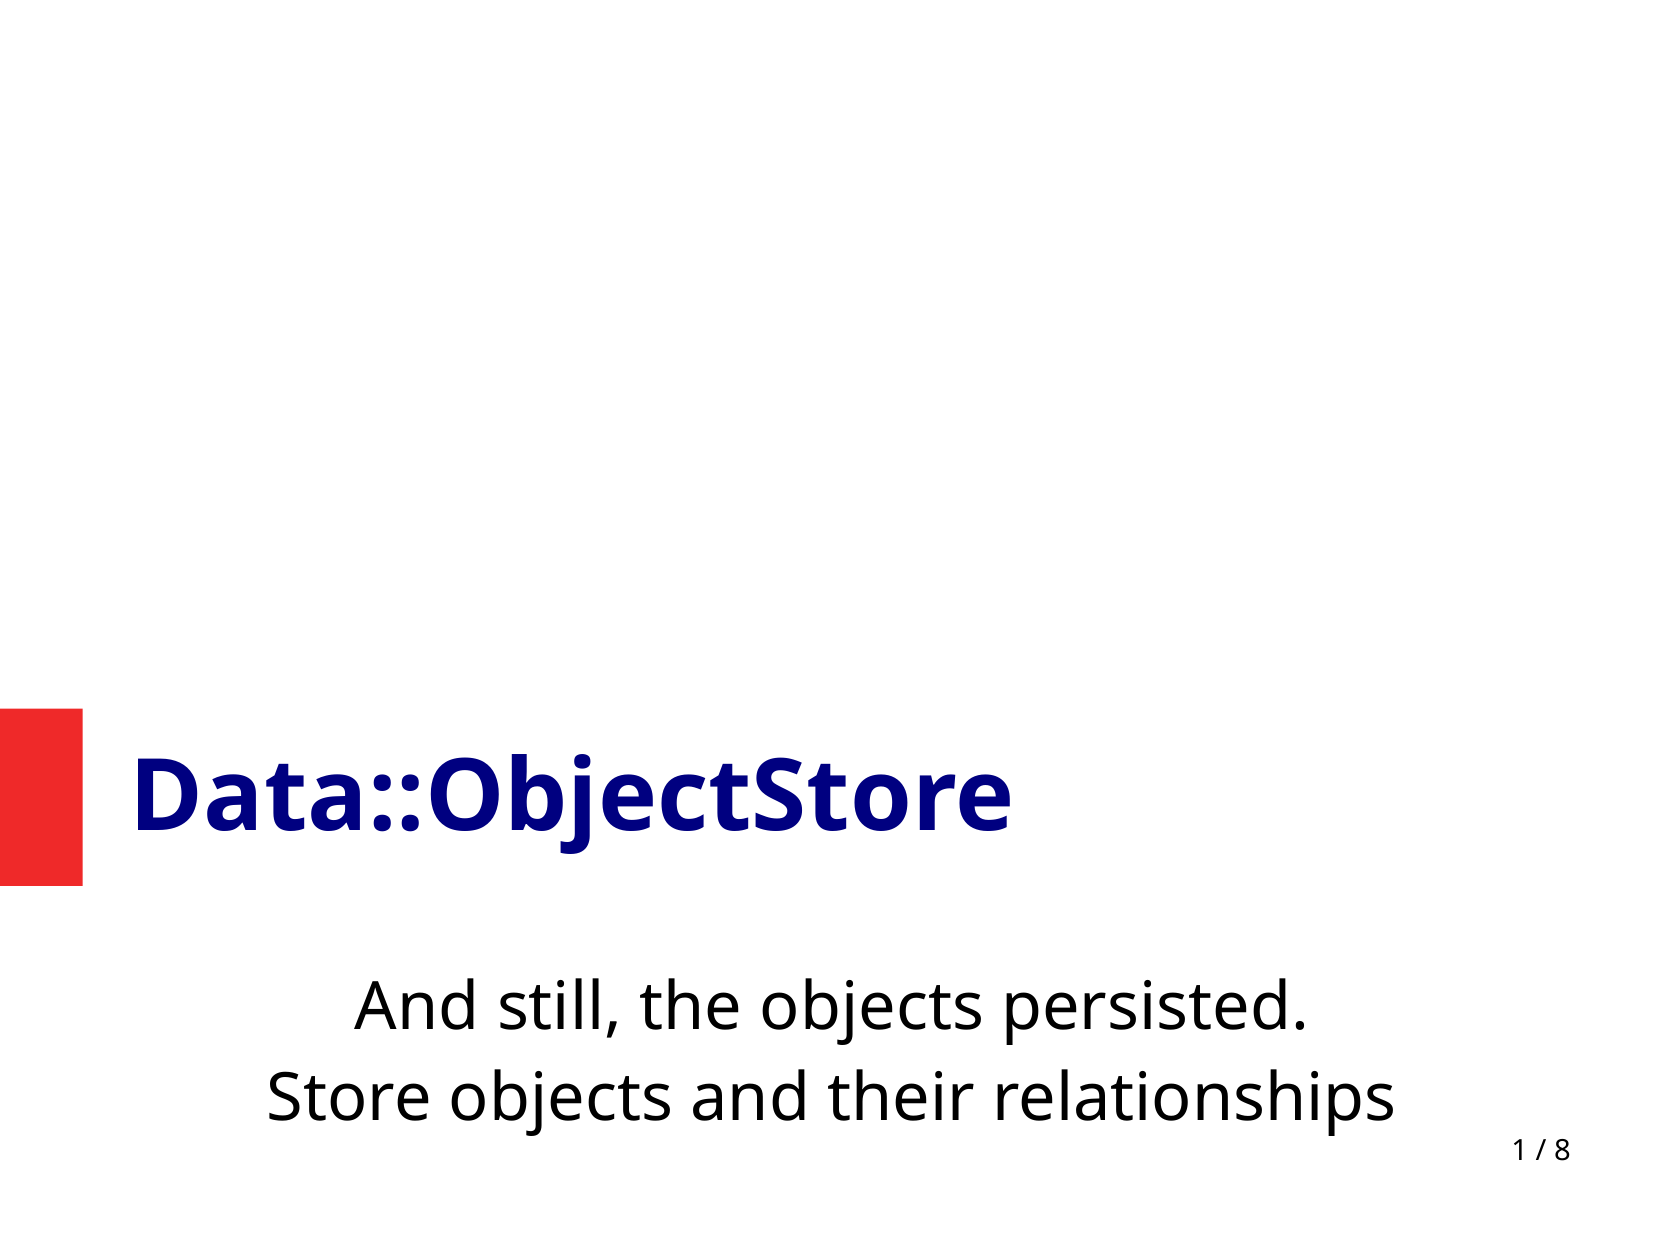

# Data::ObjectStore
And still, the objects persisted.
Store objects and their relationships
1